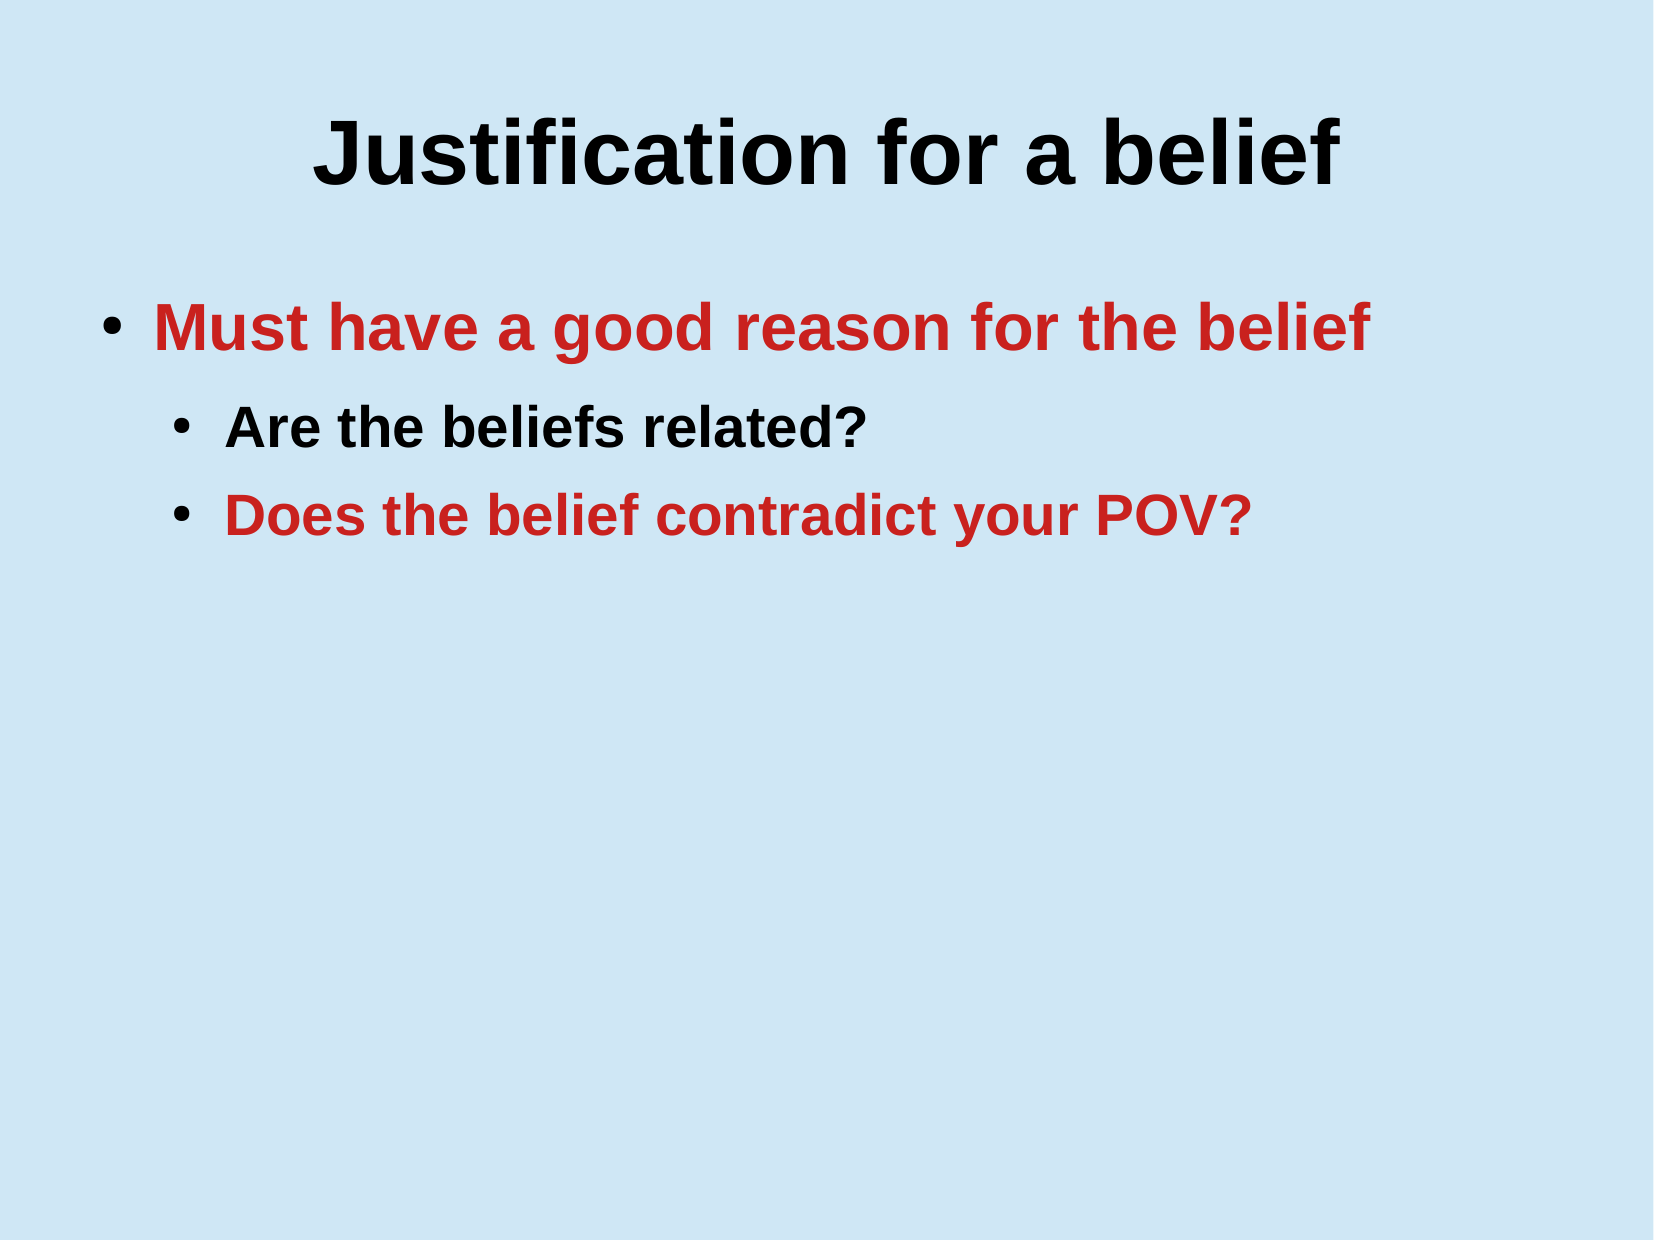

# Justification for a belief
Must have a good reason for the belief
Are the beliefs related?
Does the belief contradict your POV?